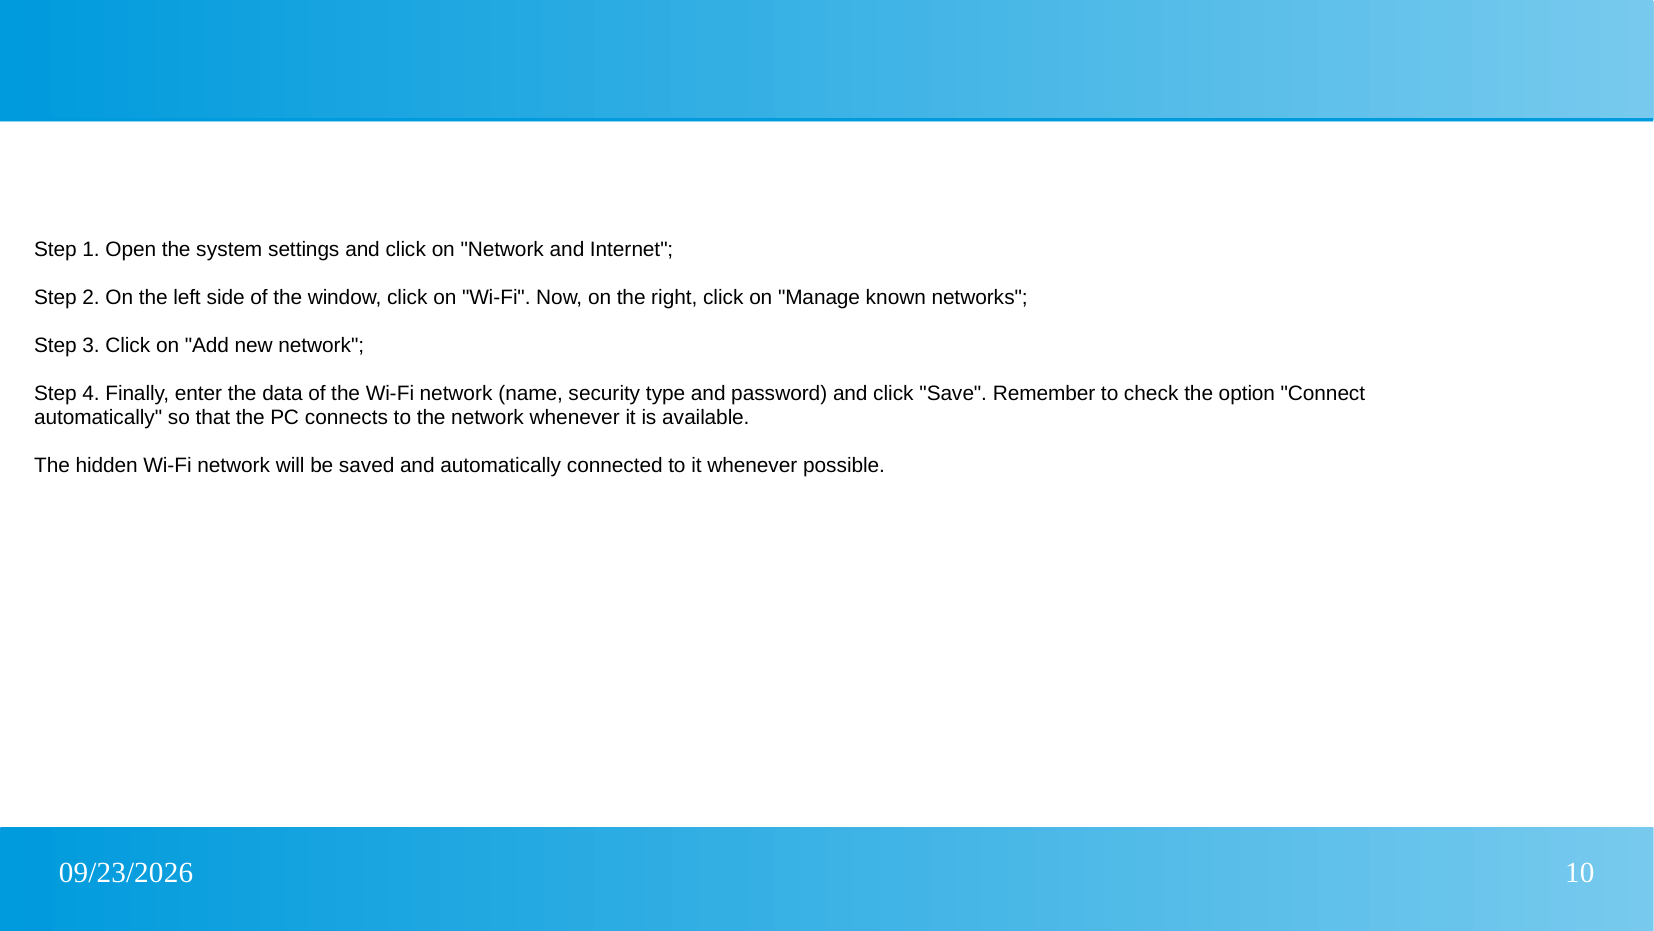

#
Step 1. Open the system settings and click on "Network and Internet";
Step 2. On the left side of the window, click on "Wi-Fi". Now, on the right, click on "Manage known networks";
Step 3. Click on "Add new network";
Step 4. Finally, enter the data of the Wi-Fi network (name, security type and password) and click "Save". Remember to check the option "Connect automatically" so that the PC connects to the network whenever it is available.
The hidden Wi-Fi network will be saved and automatically connected to it whenever possible.
10